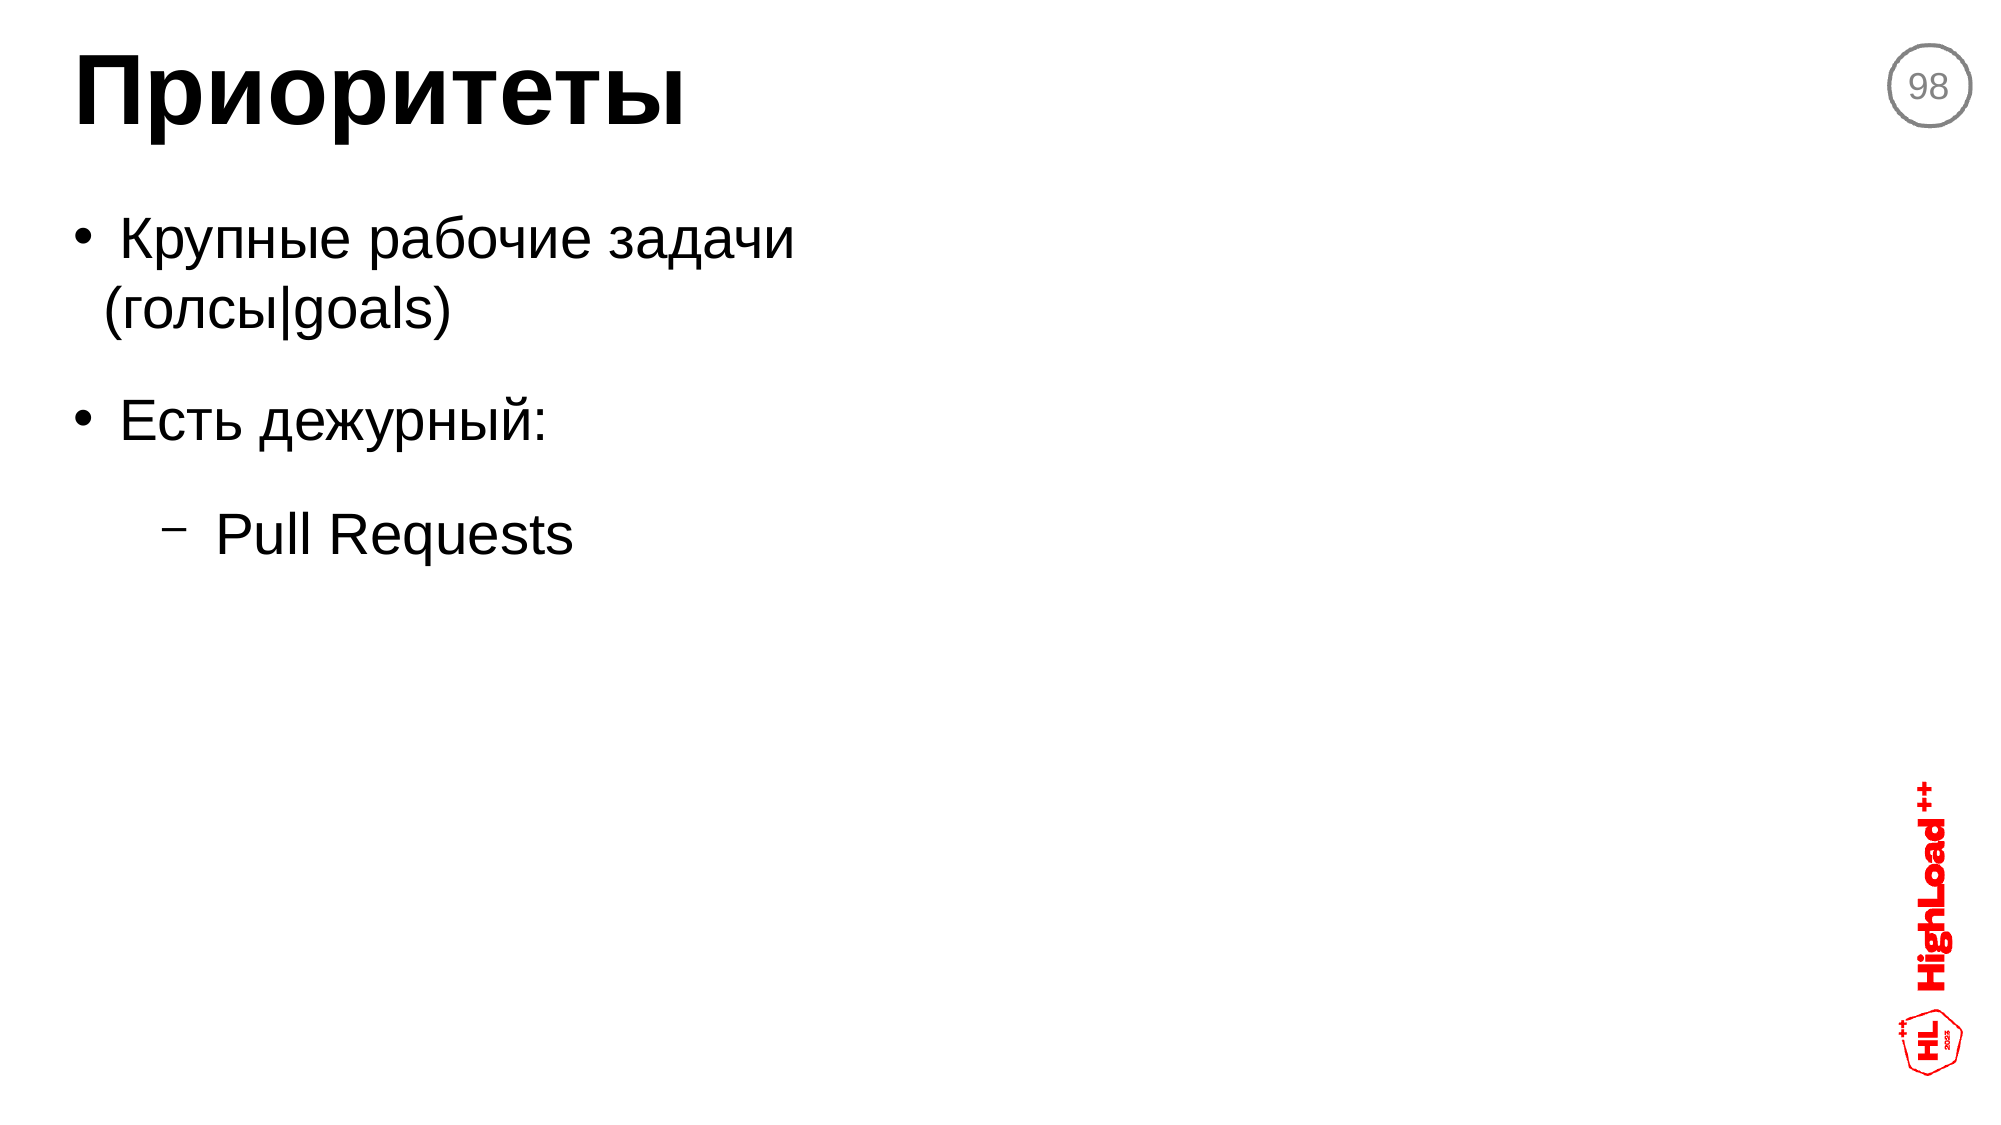

# Приоритеты
98
 Крупные рабочие задачи (голсы|goals)
 Есть дежурный:
Pull Requests